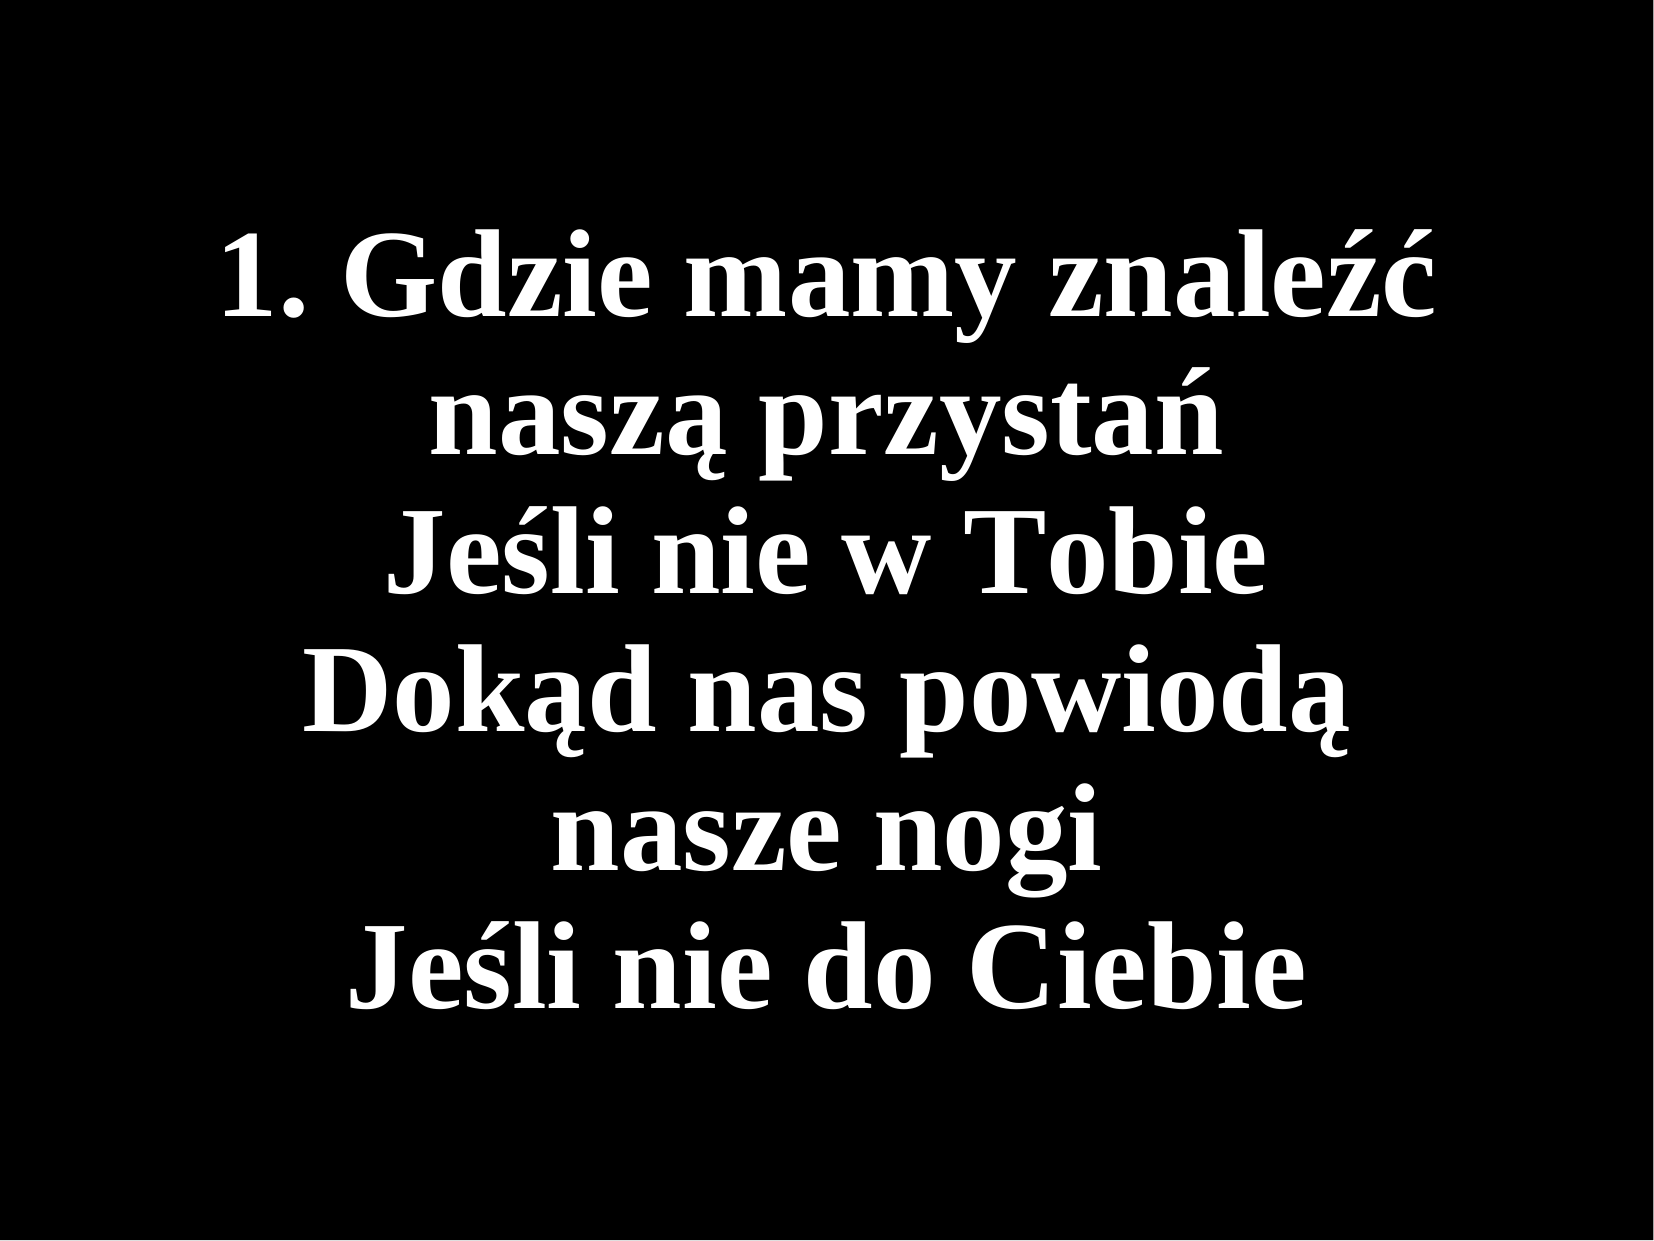

# 1. Gdzie mamy znaleźć naszą przystań Jeśli nie w Tobie Dokąd nas powiodą nasze nogi Jeśli nie do Ciebie